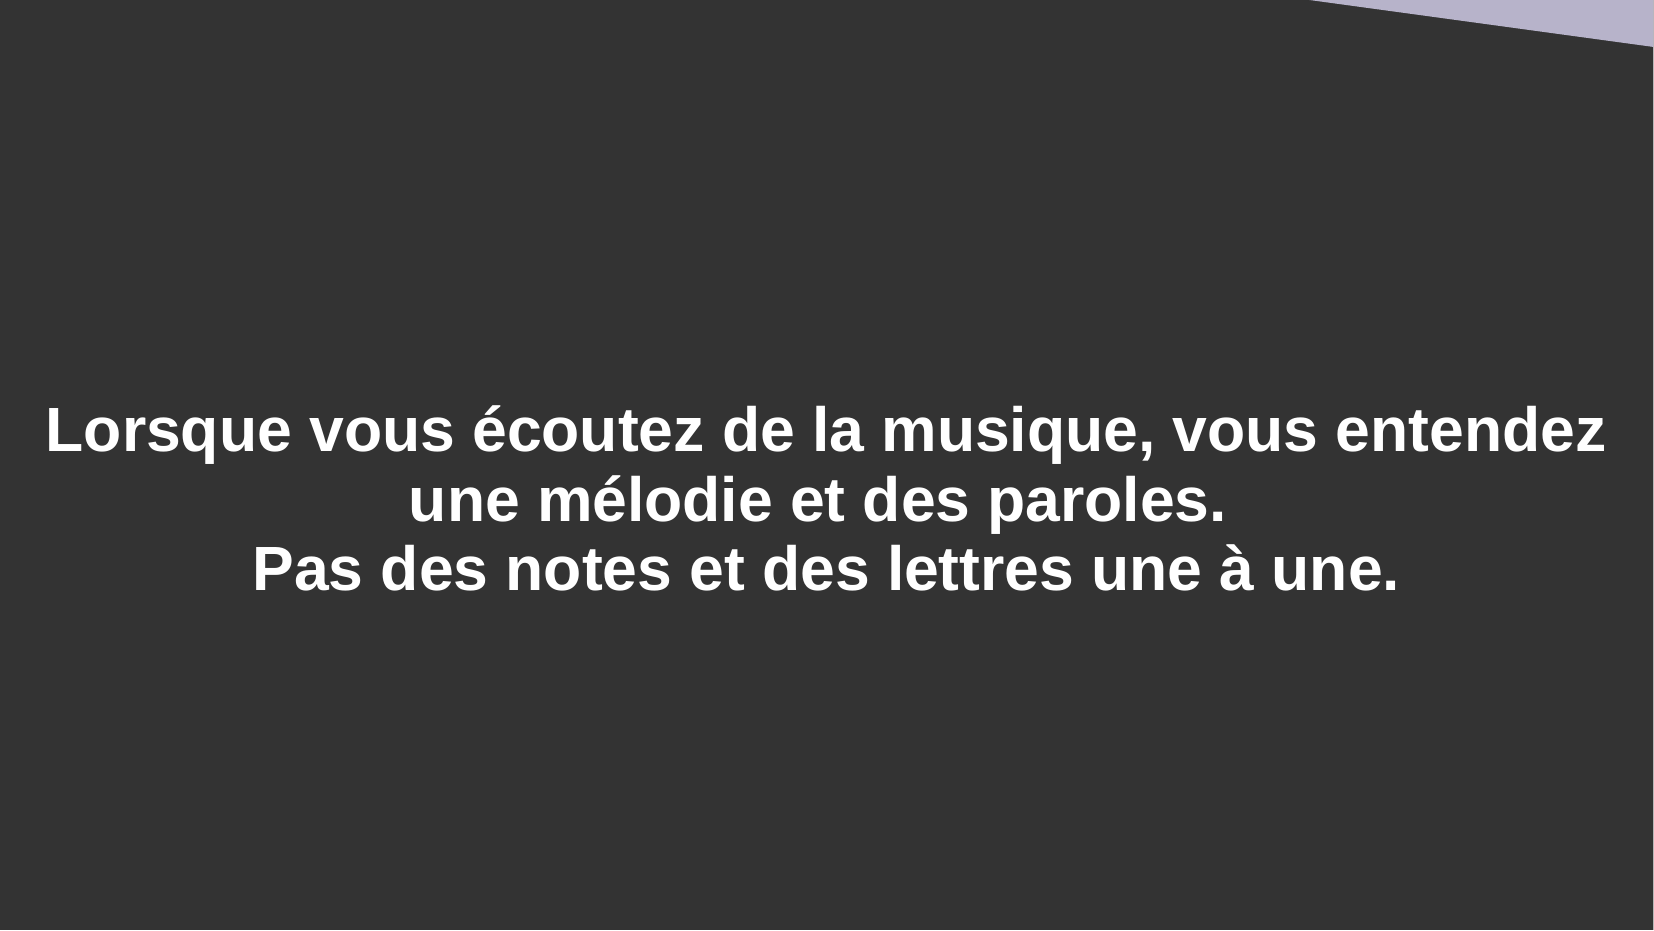

# Lorsque vous écoutez de la musique, vous entendez une mélodie et des paroles. Pas des notes et des lettres une à une.